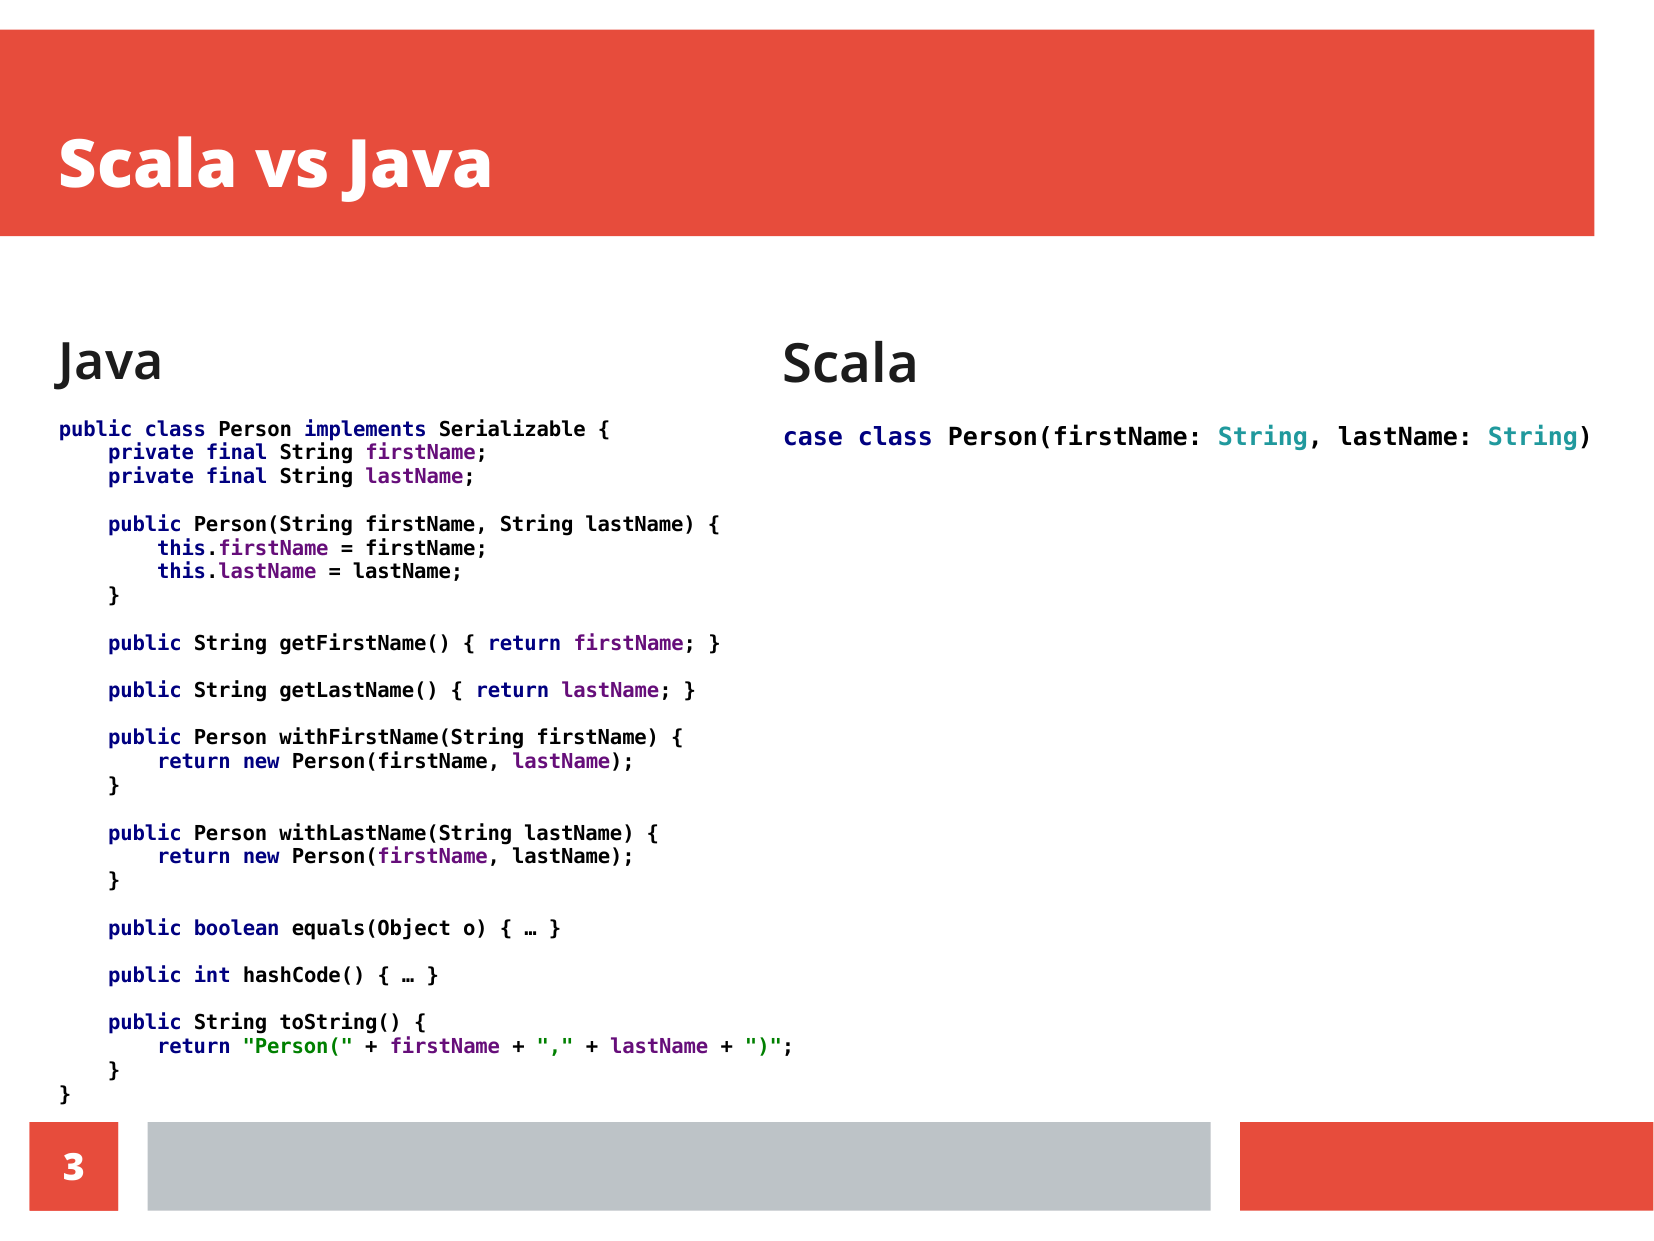

# Scala vs Java
Java
public class Person implements Serializable {
 private final String firstName;
 private final String lastName;
 public Person(String firstName, String lastName) {
 this.firstName = firstName;
 this.lastName = lastName;
 }
 public String getFirstName() { return firstName; }
 public String getLastName() { return lastName; }
 public Person withFirstName(String firstName) {
 return new Person(firstName, lastName);
 }
 public Person withLastName(String lastName) {
 return new Person(firstName, lastName);
 }
 public boolean equals(Object o) { … }
 public int hashCode() { … }
 public String toString() {
 return "Person(" + firstName + "," + lastName + ")";
 }
}
Scala
case class Person(firstName: String, lastName: String)
3